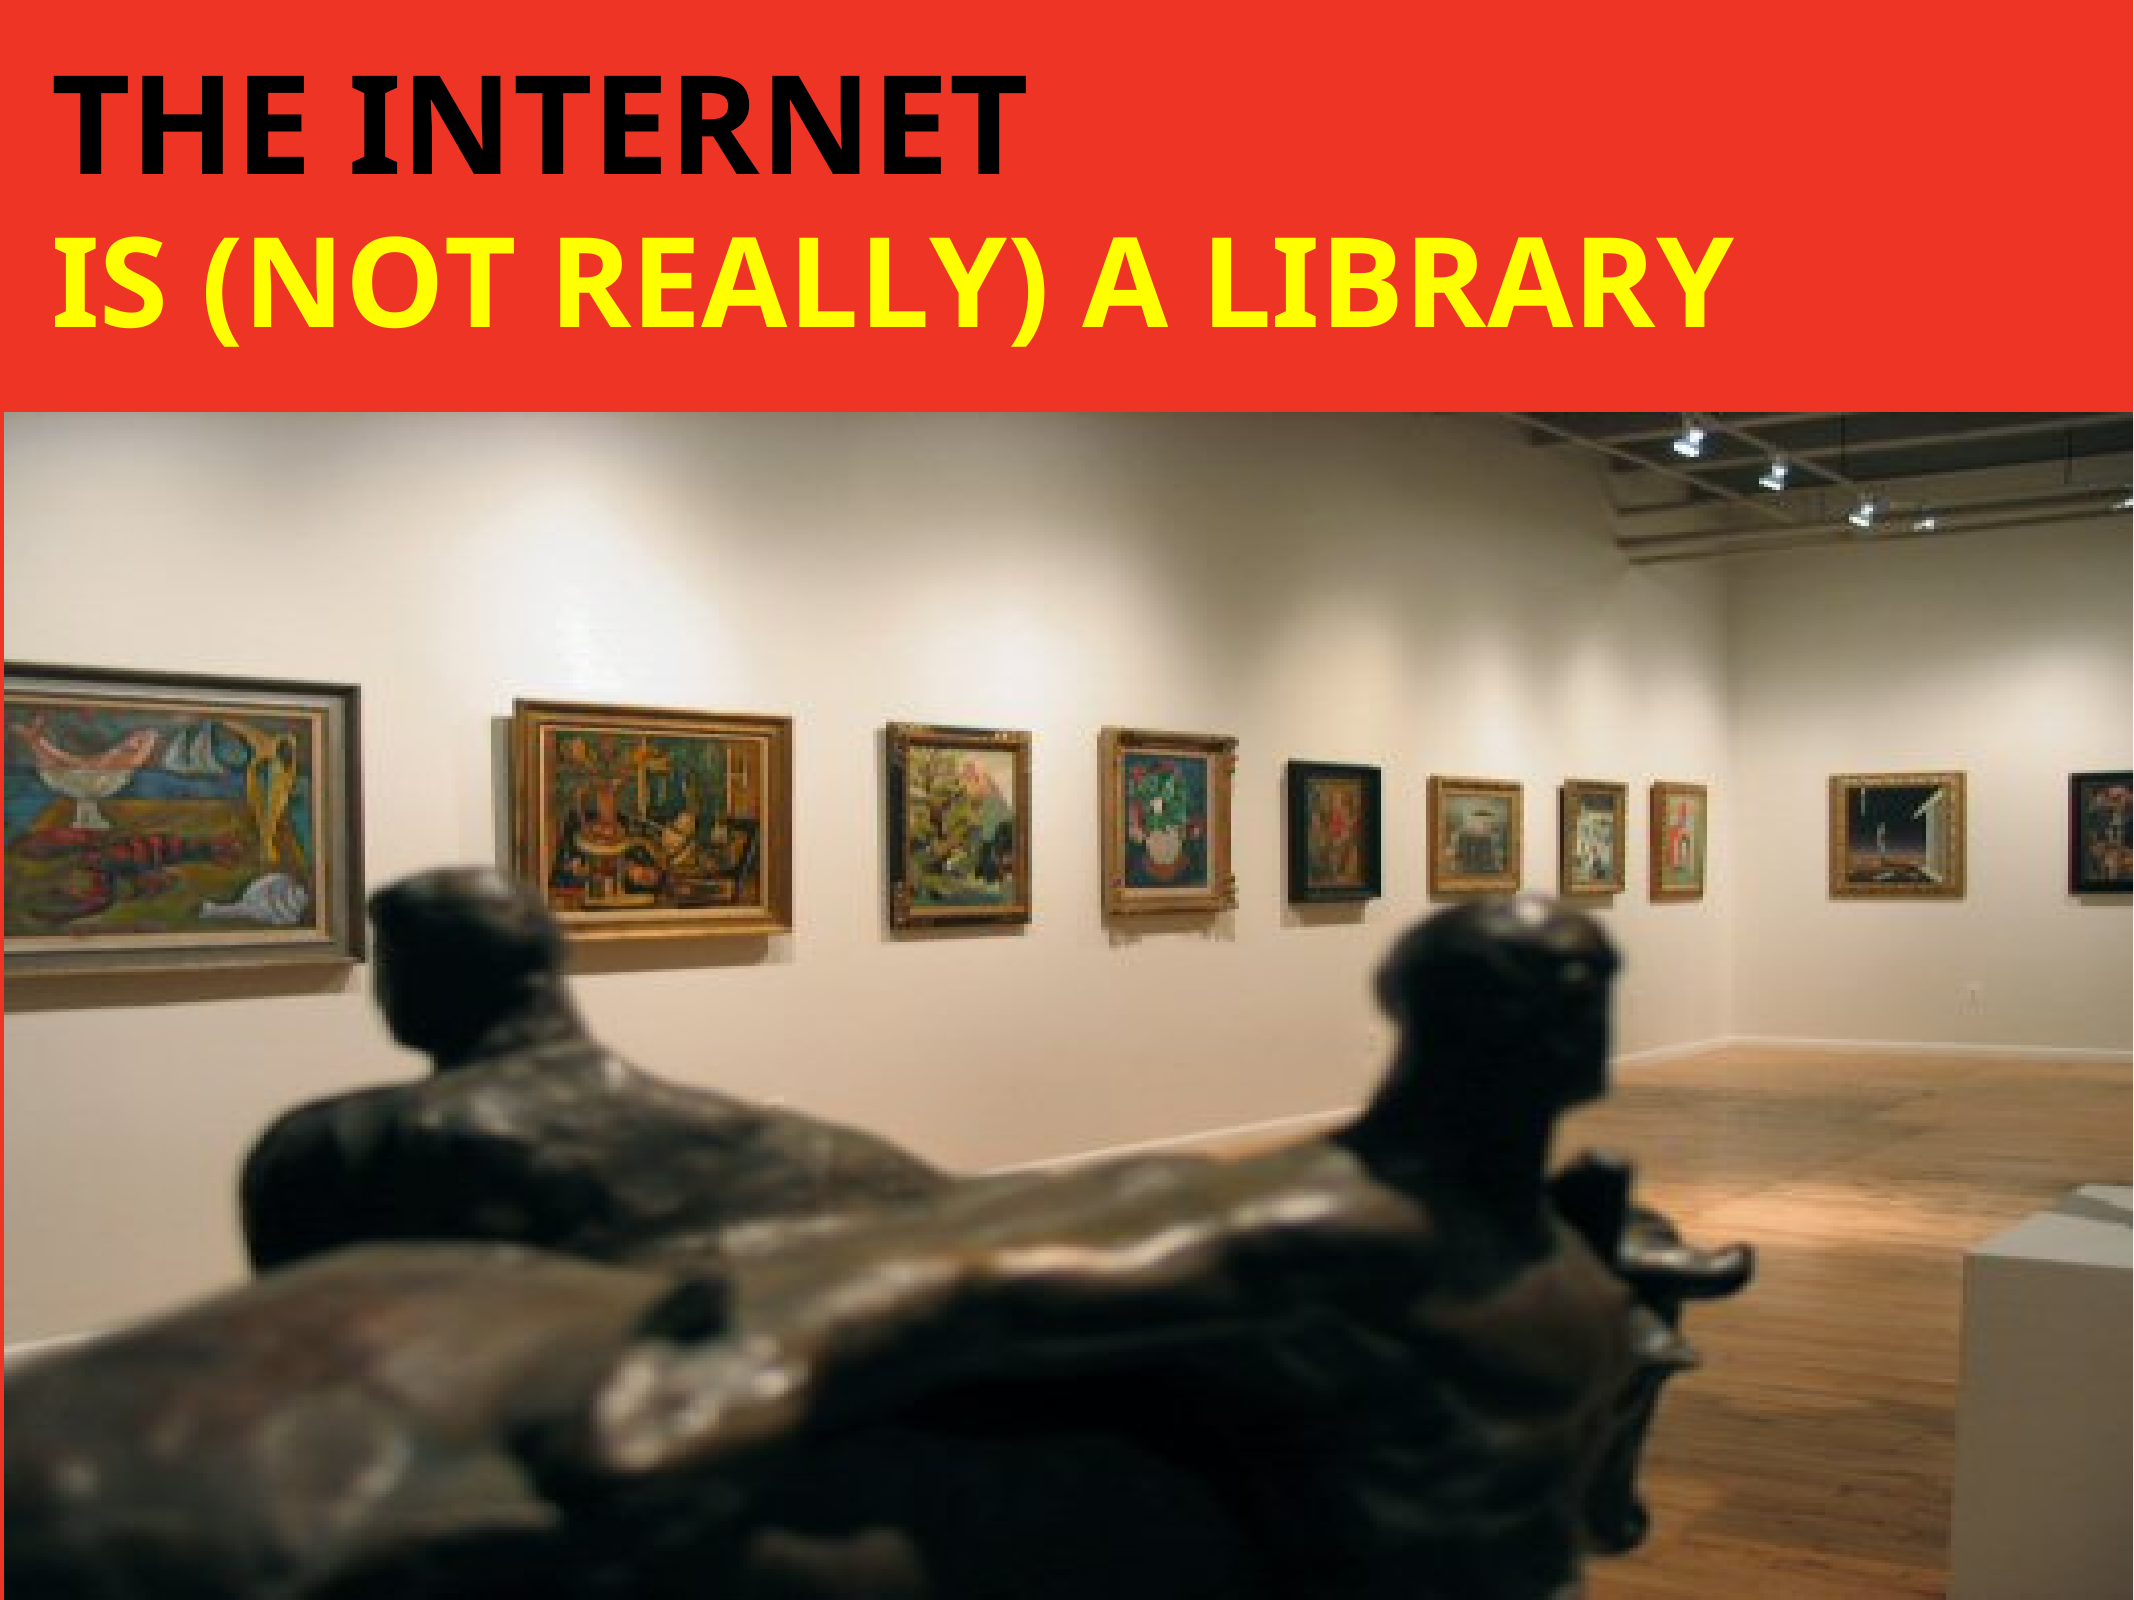

THE INTERNET
IS (NOT REALLY) A LIBRARY